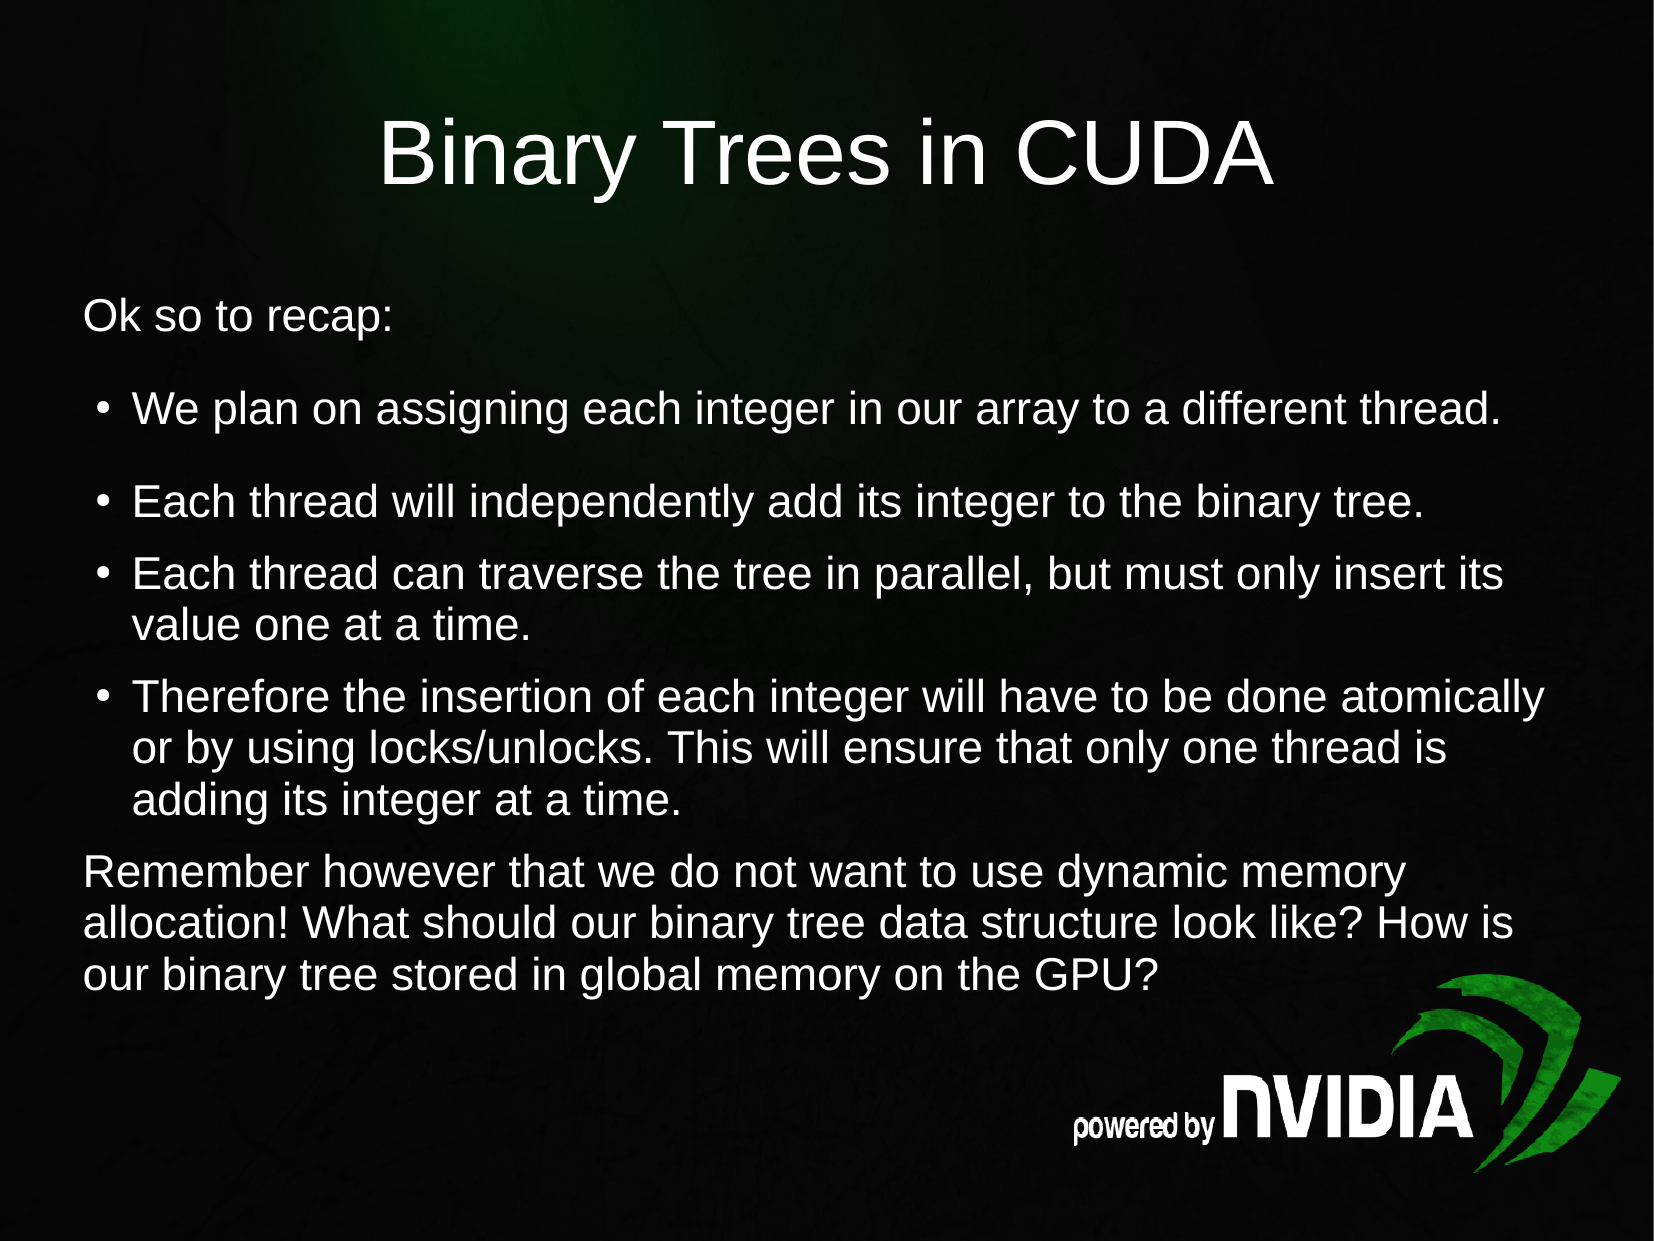

# Binary Trees in CUDA
Ok so to recap:
We plan on assigning each integer in our array to a different thread.
Each thread will independently add its integer to the binary tree.
Each thread can traverse the tree in parallel, but must only insert its value one at a time.
Therefore the insertion of each integer will have to be done atomically or by using locks/unlocks. This will ensure that only one thread is adding its integer at a time.
Remember however that we do not want to use dynamic memory allocation! What should our binary tree data structure look like? How is our binary tree stored in global memory on the GPU?